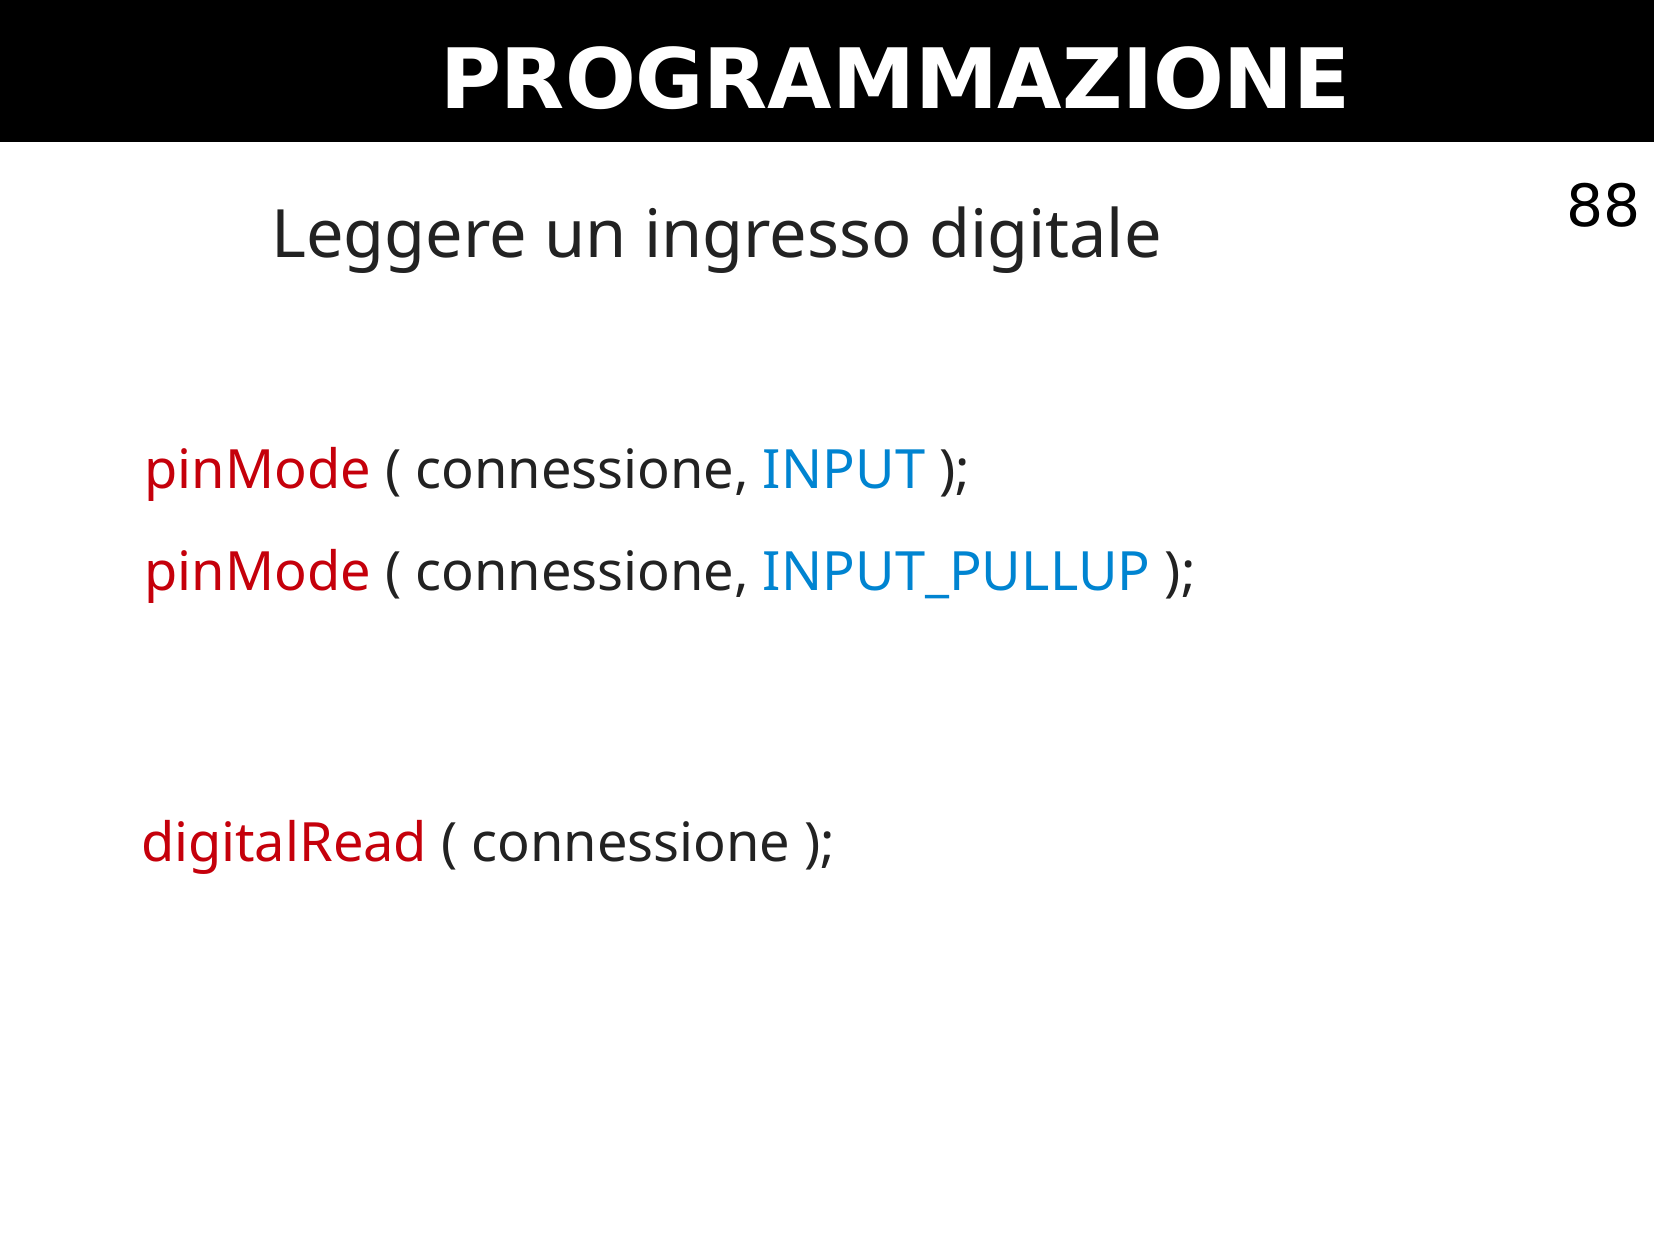

PROGRAMMAZIONE
88
Leggere un ingresso digitale
pinMode ( connessione, INPUT );
pinMode ( connessione, INPUT_PULLUP );
digitalRead ( connessione );